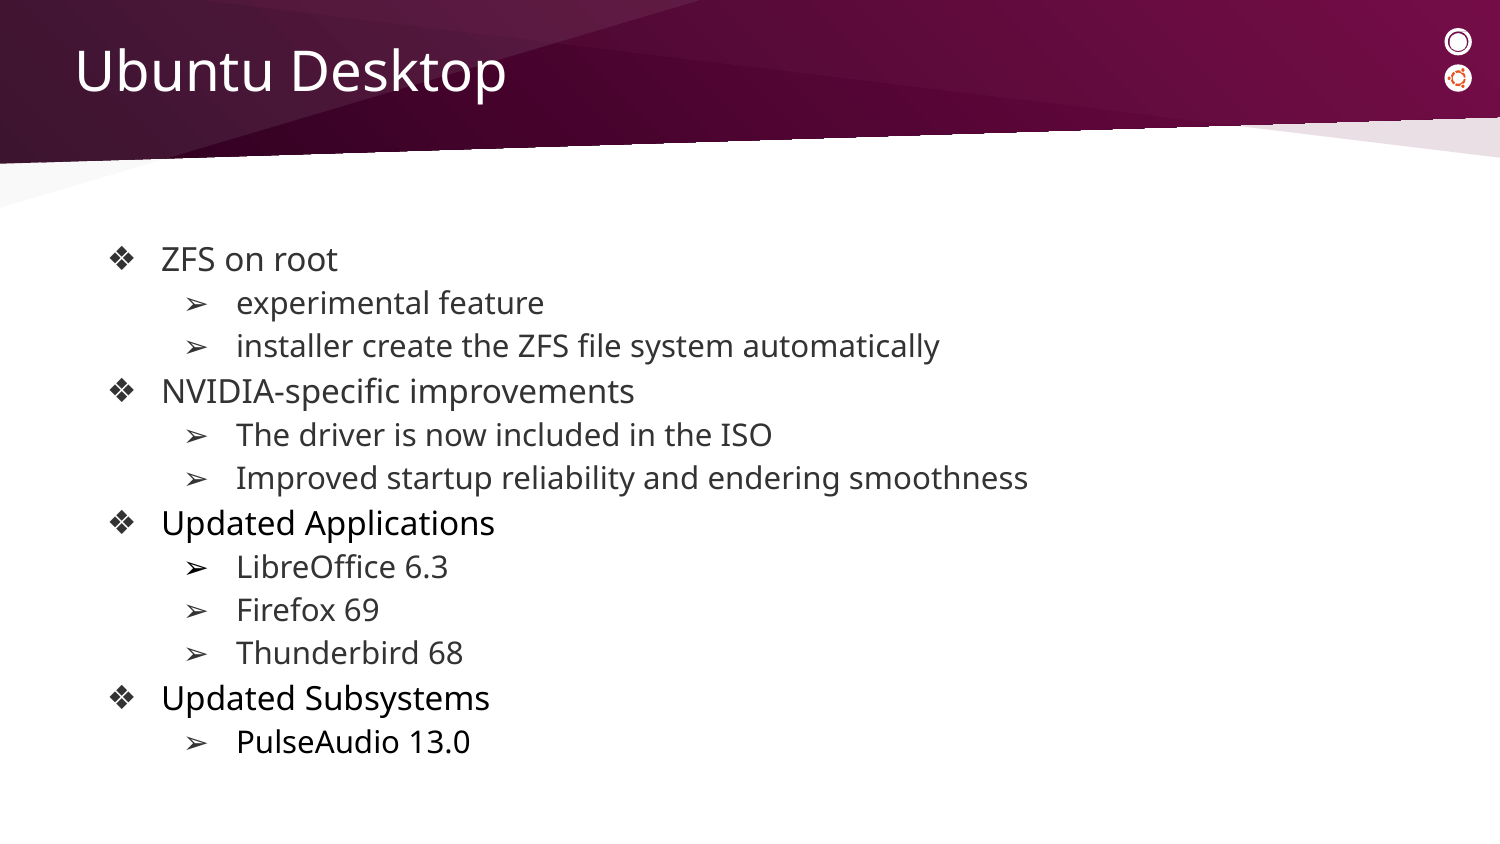

Ubuntu Desktop
# ZFS on root
experimental feature
installer create the ZFS file system automatically
NVIDIA-specific improvements
The driver is now included in the ISO
Improved startup reliability and endering smoothness
Updated Applications
LibreOffice 6.3
Firefox 69
Thunderbird 68
Updated Subsystems
PulseAudio 13.0